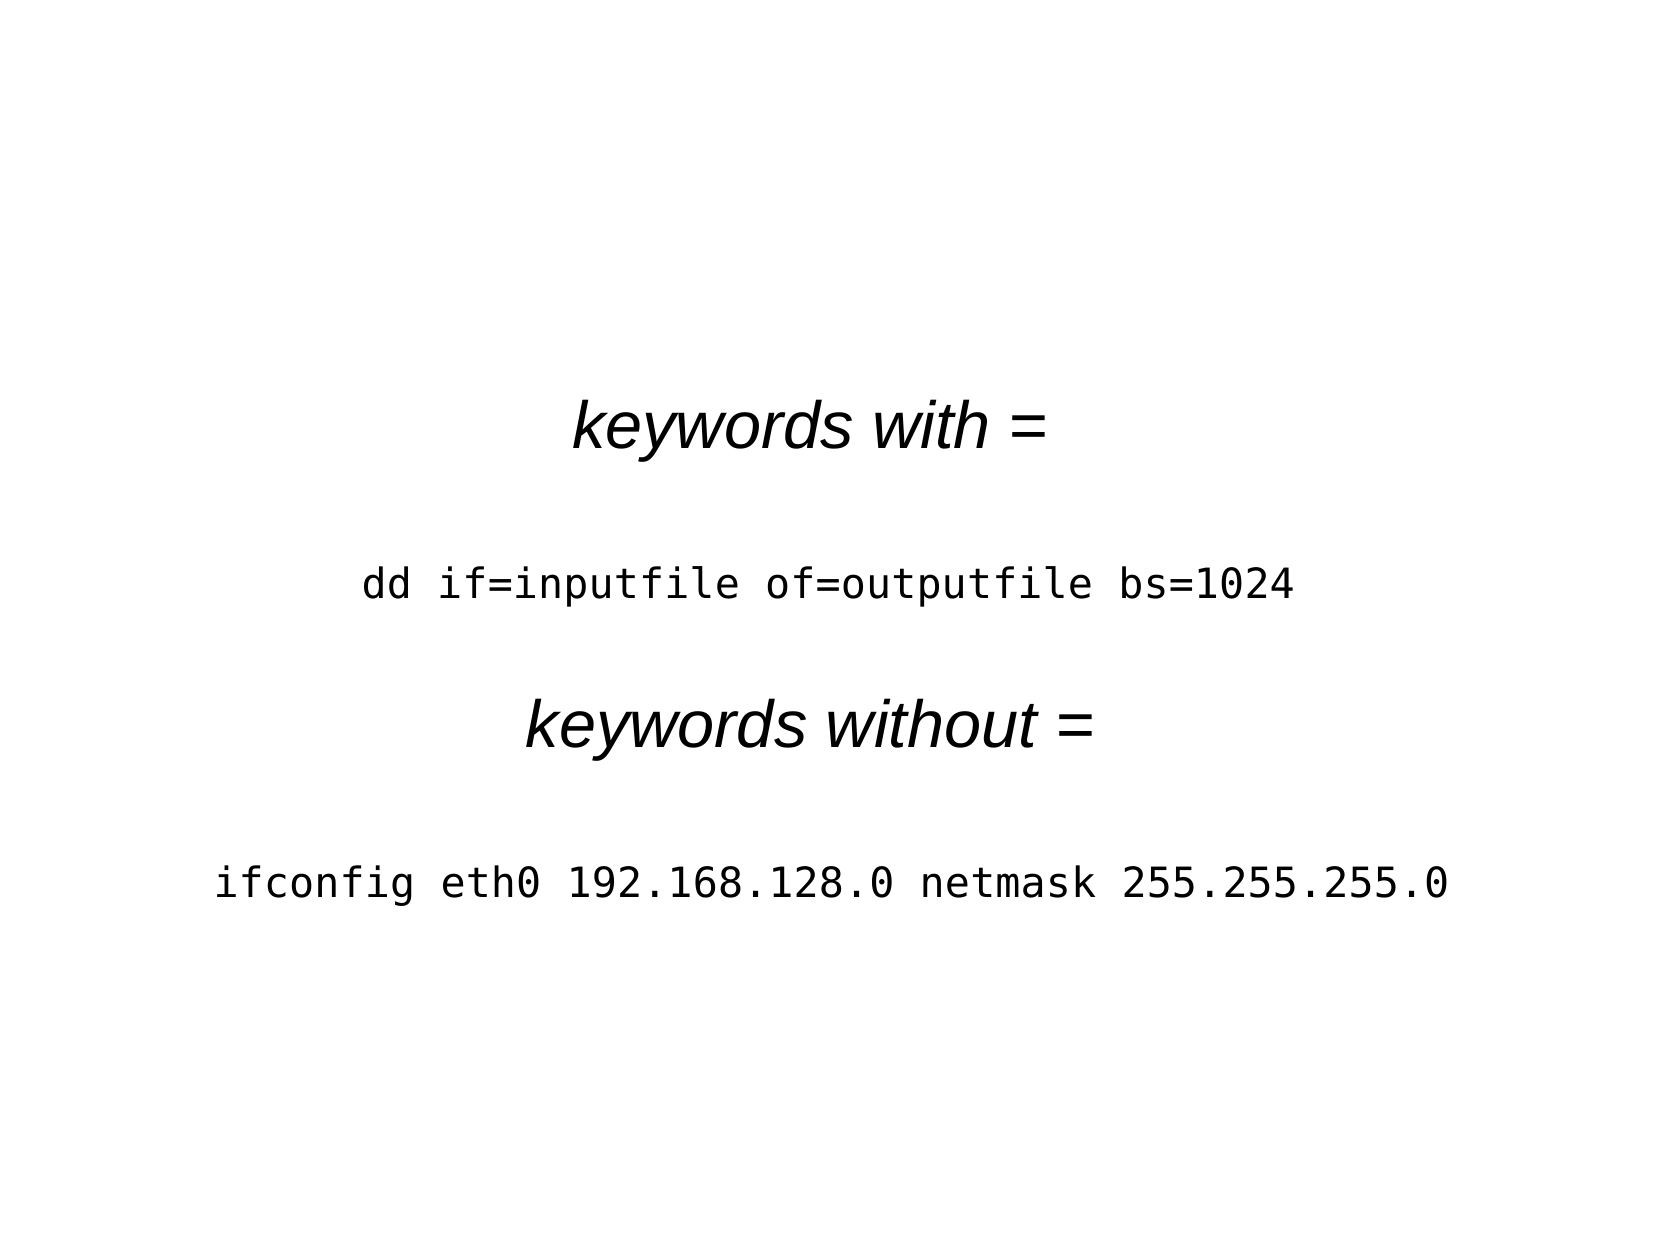

keywords with =
 dd if=inputfile of=outputfile bs=1024
keywords without =
 ifconfig eth0 192.168.128.0 netmask 255.255.255.0